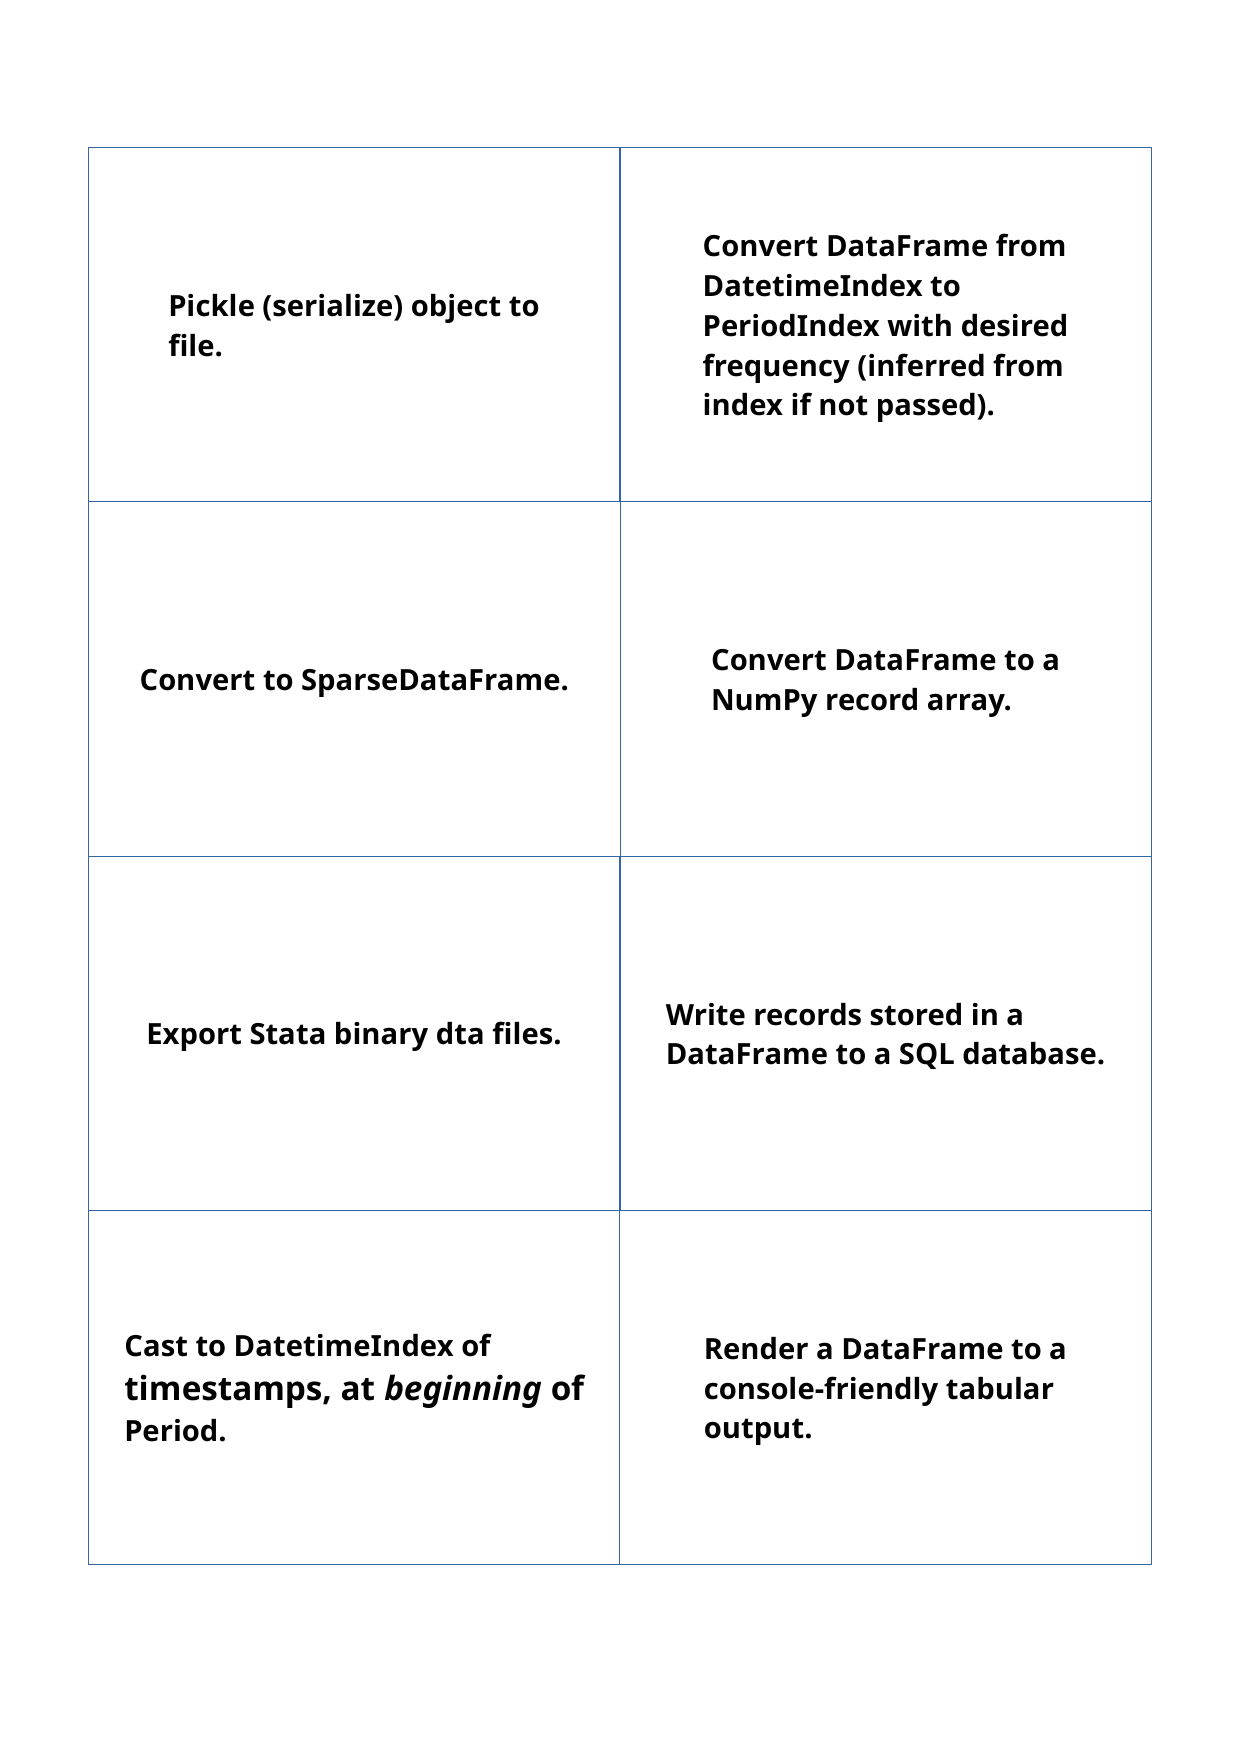

Pickle (serialize) object to
file.
Convert DataFrame from
DatetimeIndex to
PeriodIndex with desired
frequency (inferred from
index if not passed).
Convert to SparseDataFrame.
Convert DataFrame to a
NumPy record array.
Export Stata binary dta files.
Write records stored in a
DataFrame to a SQL database.
Cast to DatetimeIndex of
timestamps, at beginning of
Period.
Render a DataFrame to a
console-friendly tabular
output.